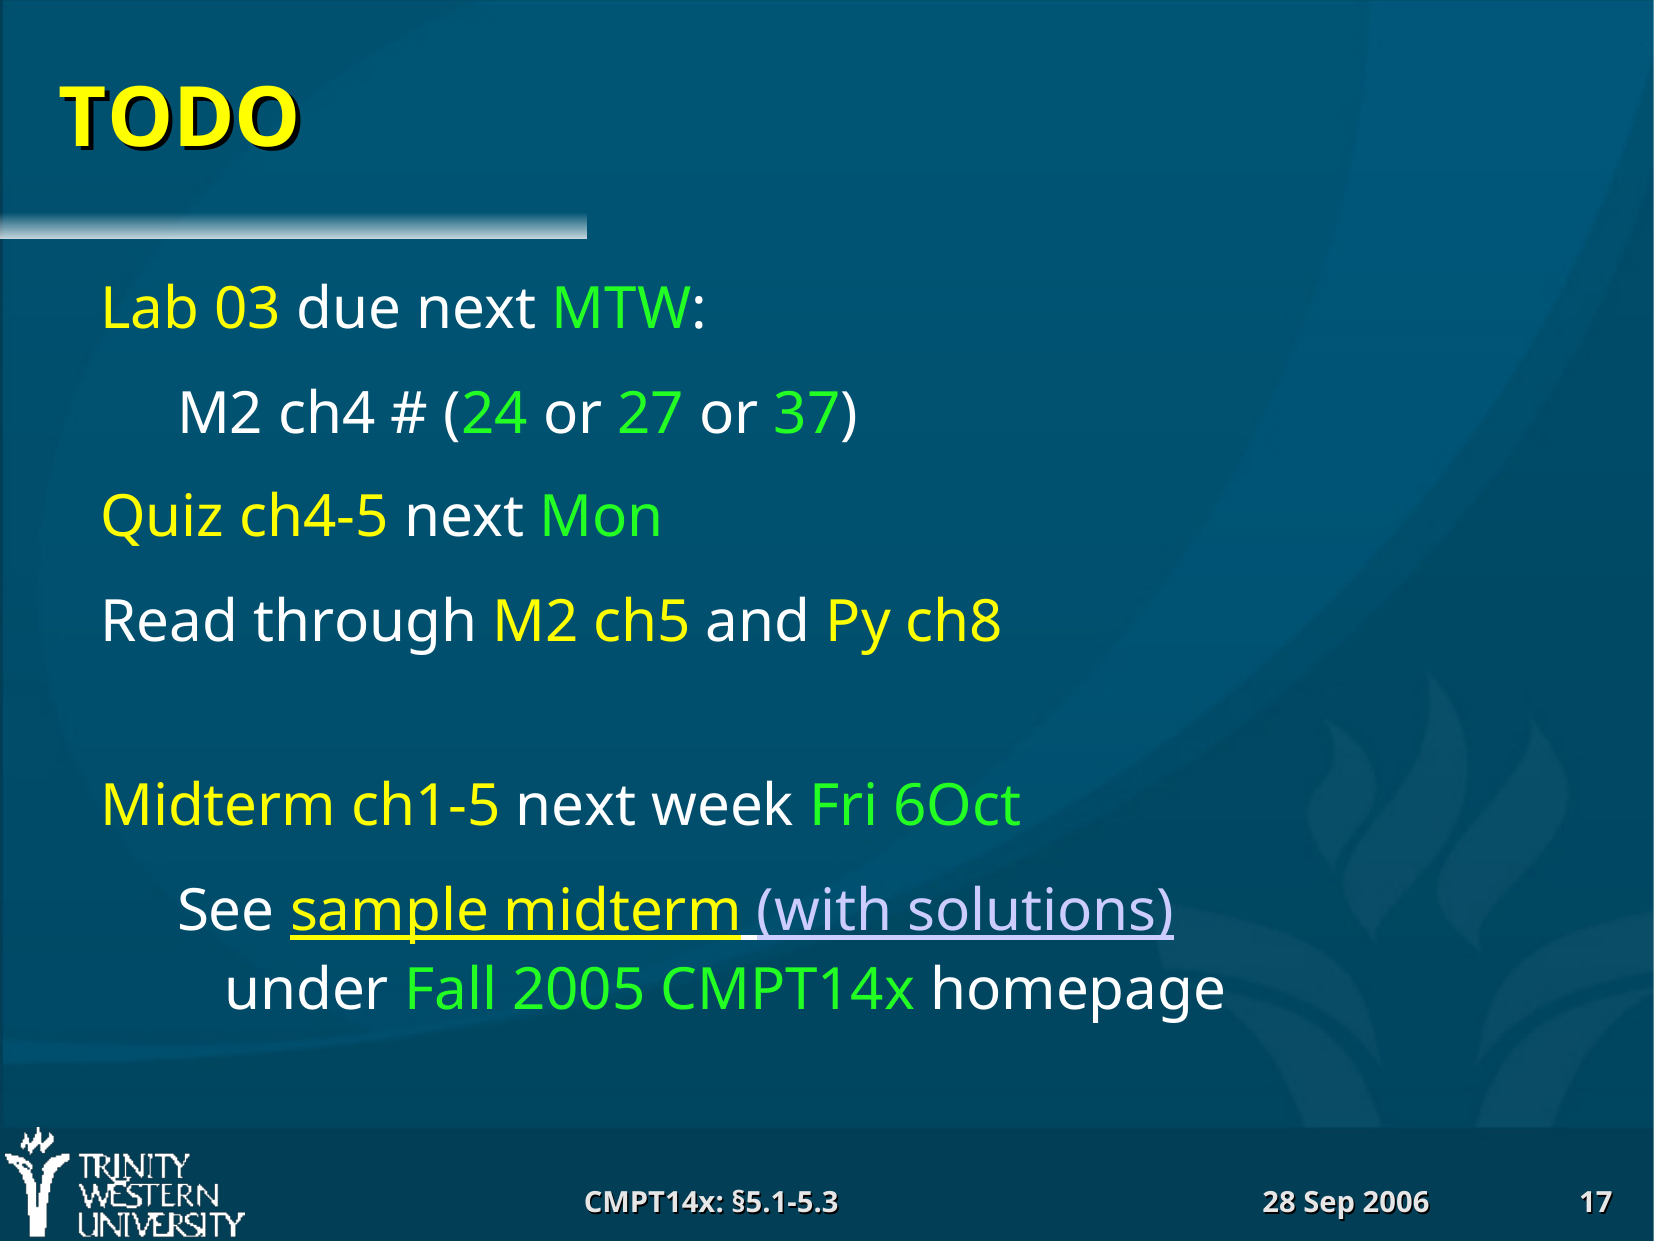

# TODO
Lab 03 due next MTW:
M2 ch4 # (24 or 27 or 37)
Quiz ch4-5 next Mon
Read through M2 ch5 and Py ch8
Midterm ch1-5 next week Fri 6Oct
See sample midterm (with solutions)
under Fall 2005 CMPT14x homepage
CMPT14x: §5.1-5.3
28 Sep 2006
17